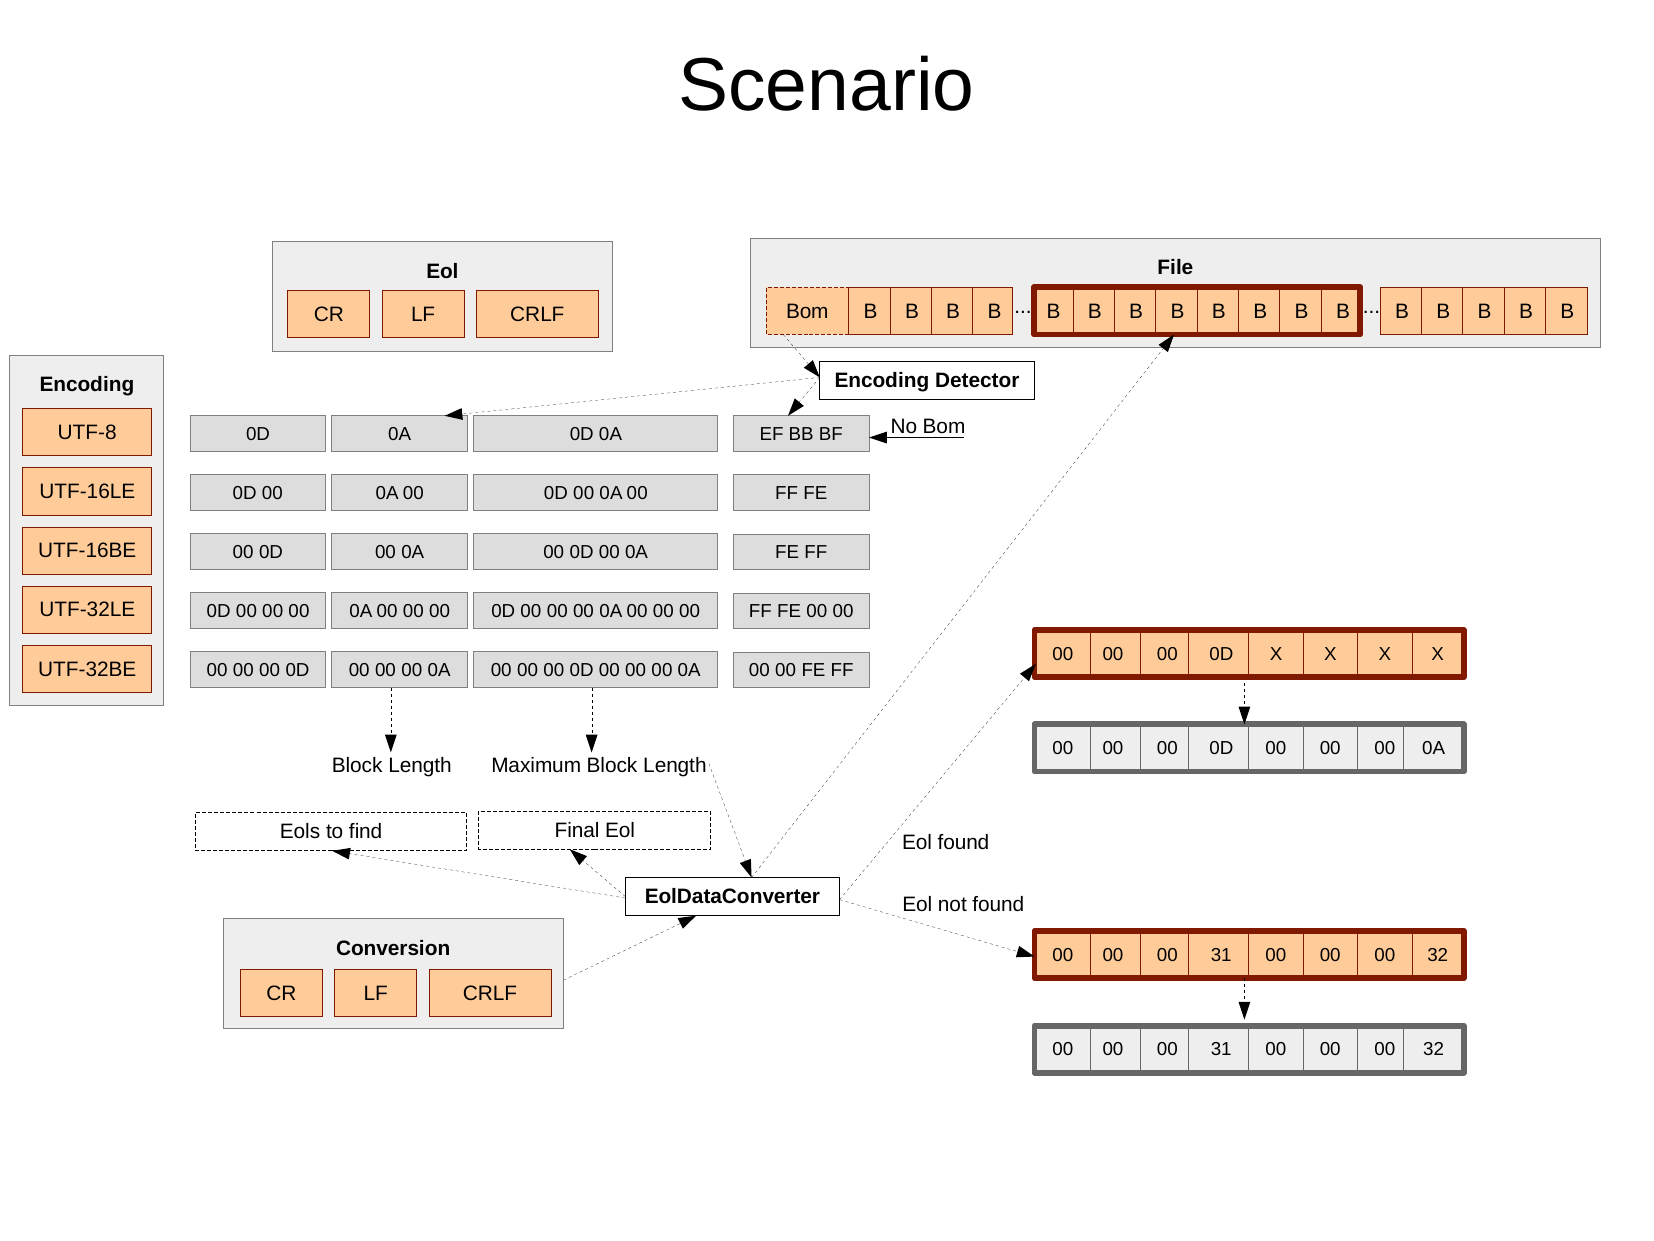

# Scenario
File
Eol
Bom
B
B
B
B
B
B
...
B
B
B
B
B
...
B
B
B
B
B
B
CR
LF
CRLF
Encoding
Encoding Detector
No Bom
UTF-8
0D 0A
0D
0D
0A
EF BB BF
EF BB BF
UTF-16LE
0D 00 0A 00
0D 00
0A 00
FF FE
UTF-16BE
00 0D 00 0A
00 0D
00 0A
FE FF
UTF-32LE
0D 00 00 00 0A 00 00 00
0D 00 00 00
0A 00 00 00
FF FE 00 00
00
0D
X
X
00
X
X
00
UTF-32BE
00 00 00 0D 00 00 00 0A
00 00 00 0D
00 00 00 0A
00 00 FE FF
00
0D
00
00
0A
00
00
00
Block Length
Maximum Block Length
Final Eol
Eols to find
Eol found
EolDataConverter
Eol not found
Conversion
00
31
00
00
00
00
32
00
CR
LF
CRLF
00
31
00
00
32
00
00
00